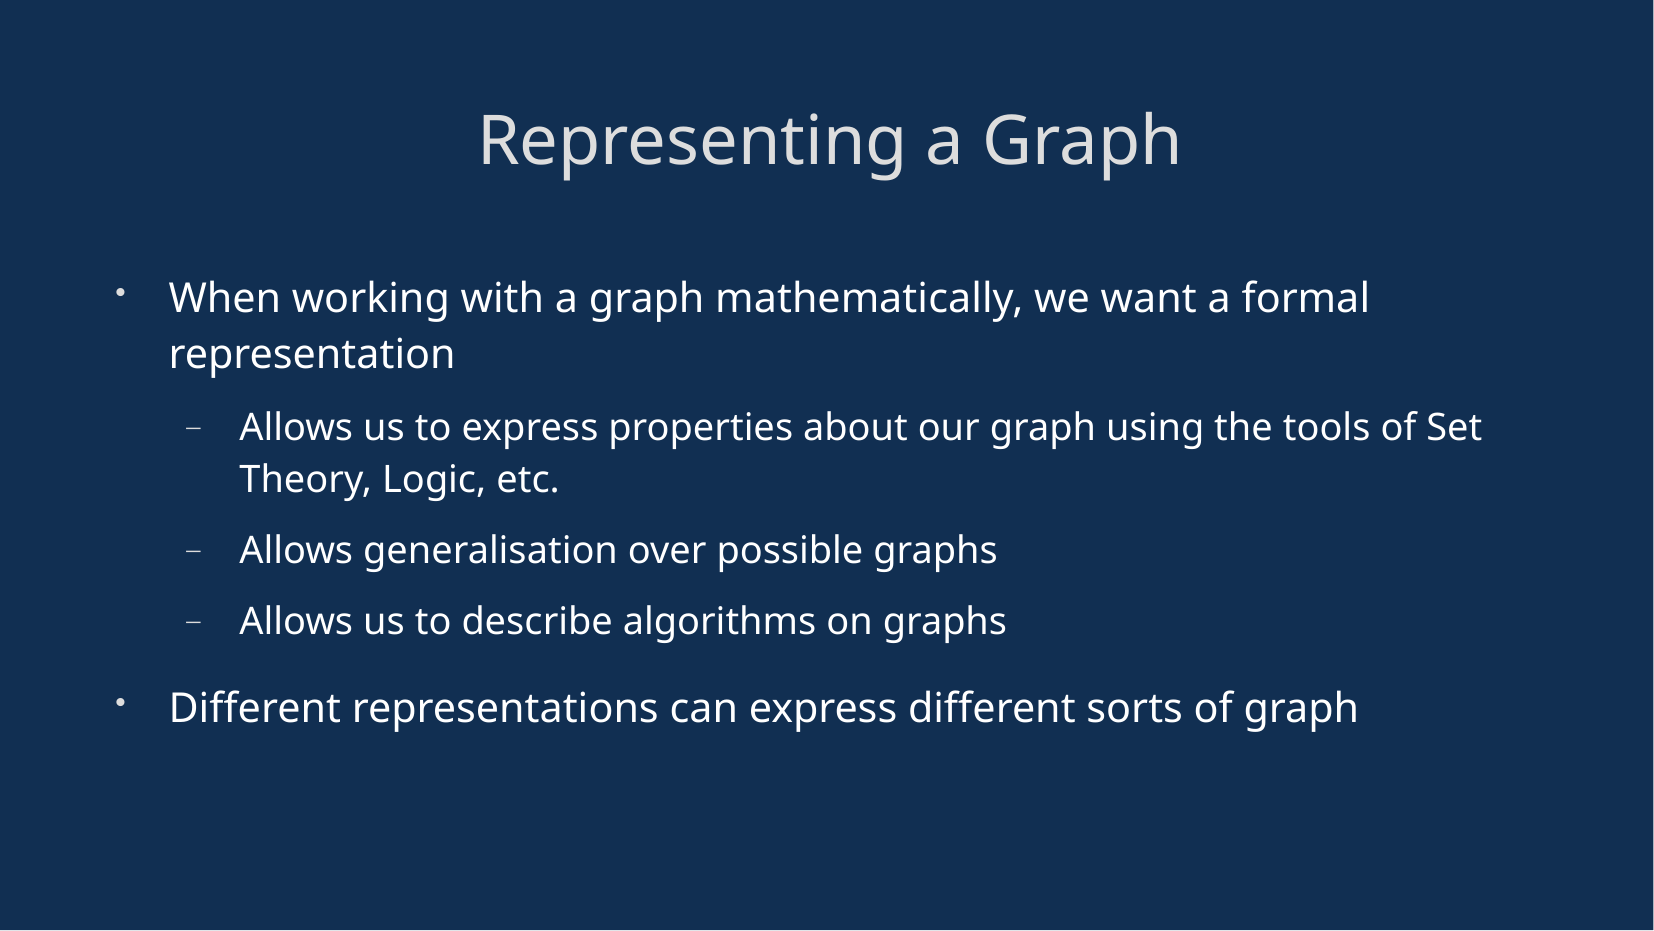

# Representing a Graph
When working with a graph mathematically, we want a formal representation
Allows us to express properties about our graph using the tools of Set Theory, Logic, etc.
Allows generalisation over possible graphs
Allows us to describe algorithms on graphs
Different representations can express different sorts of graph